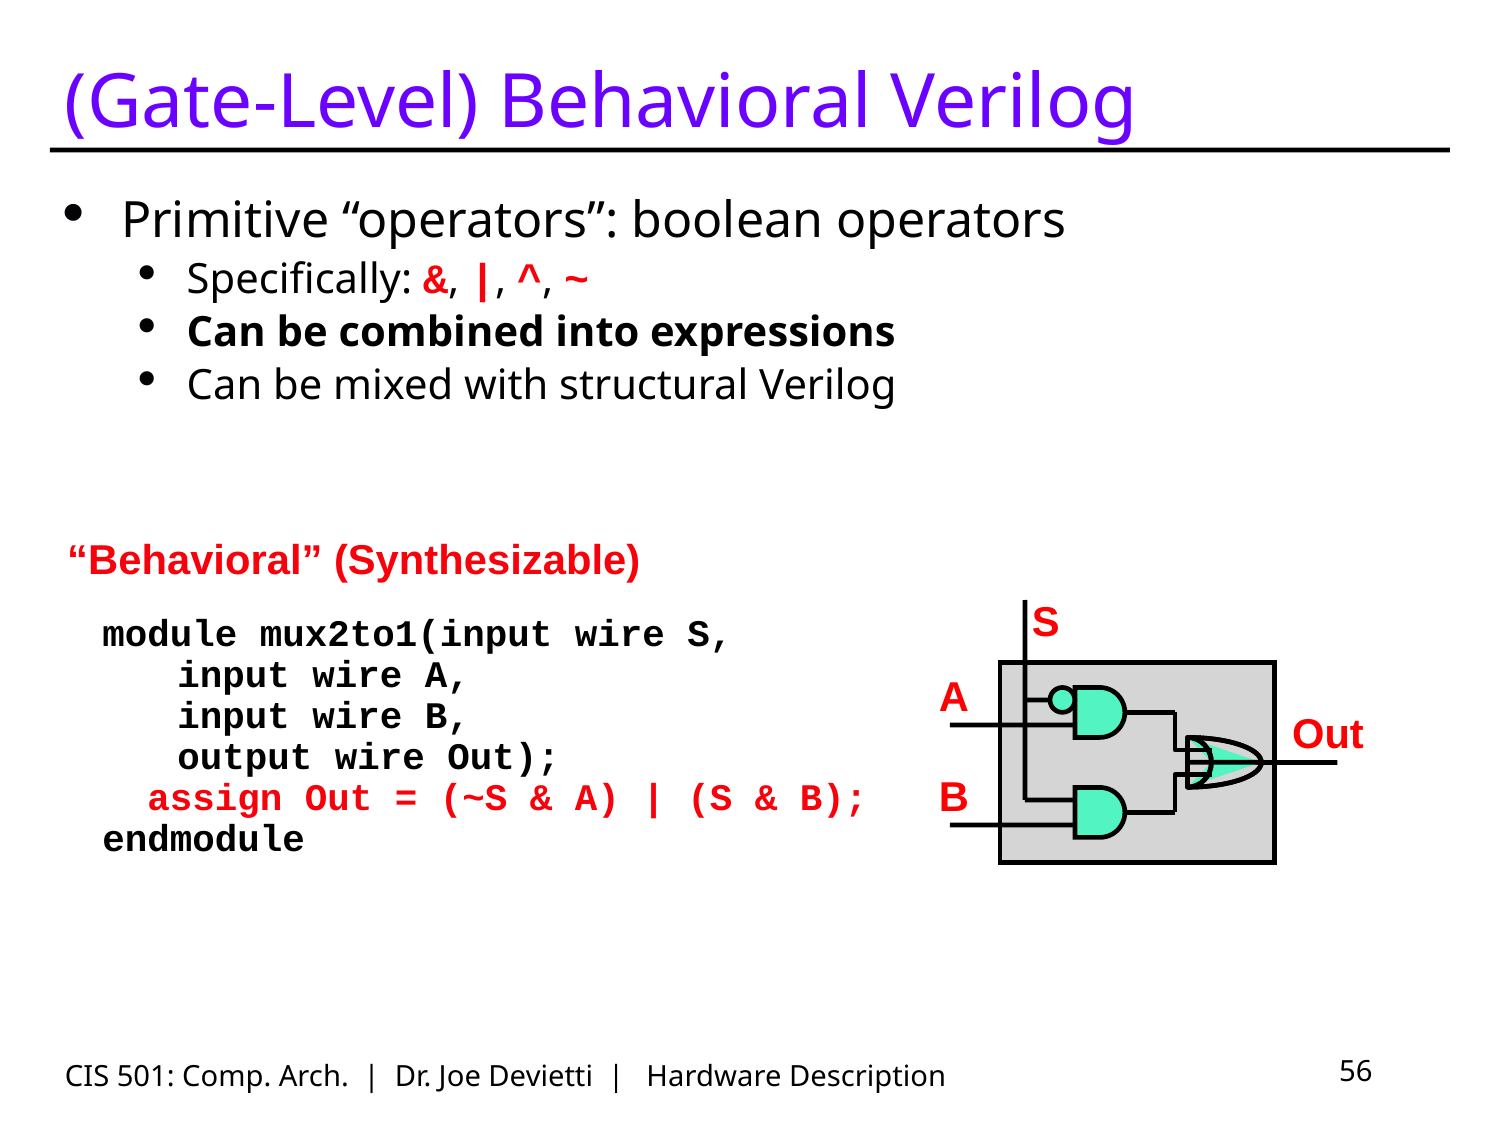

(Gate-Level) Behavioral Verilog
Primitive “operators”: boolean operators
Specifically: &, |, ^, ~
Can be combined into expressions
Can be mixed with structural Verilog
“Behavioral” (Synthesizable)
S
module mux2to1(input wire S,
	input wire A,
	input wire B,
	output wire Out);
 assign Out = (~S & A) | (S & B);
endmodule
A
Out
B
CIS 501: Comp. Arch. | Dr. Joe Devietti | Hardware Description